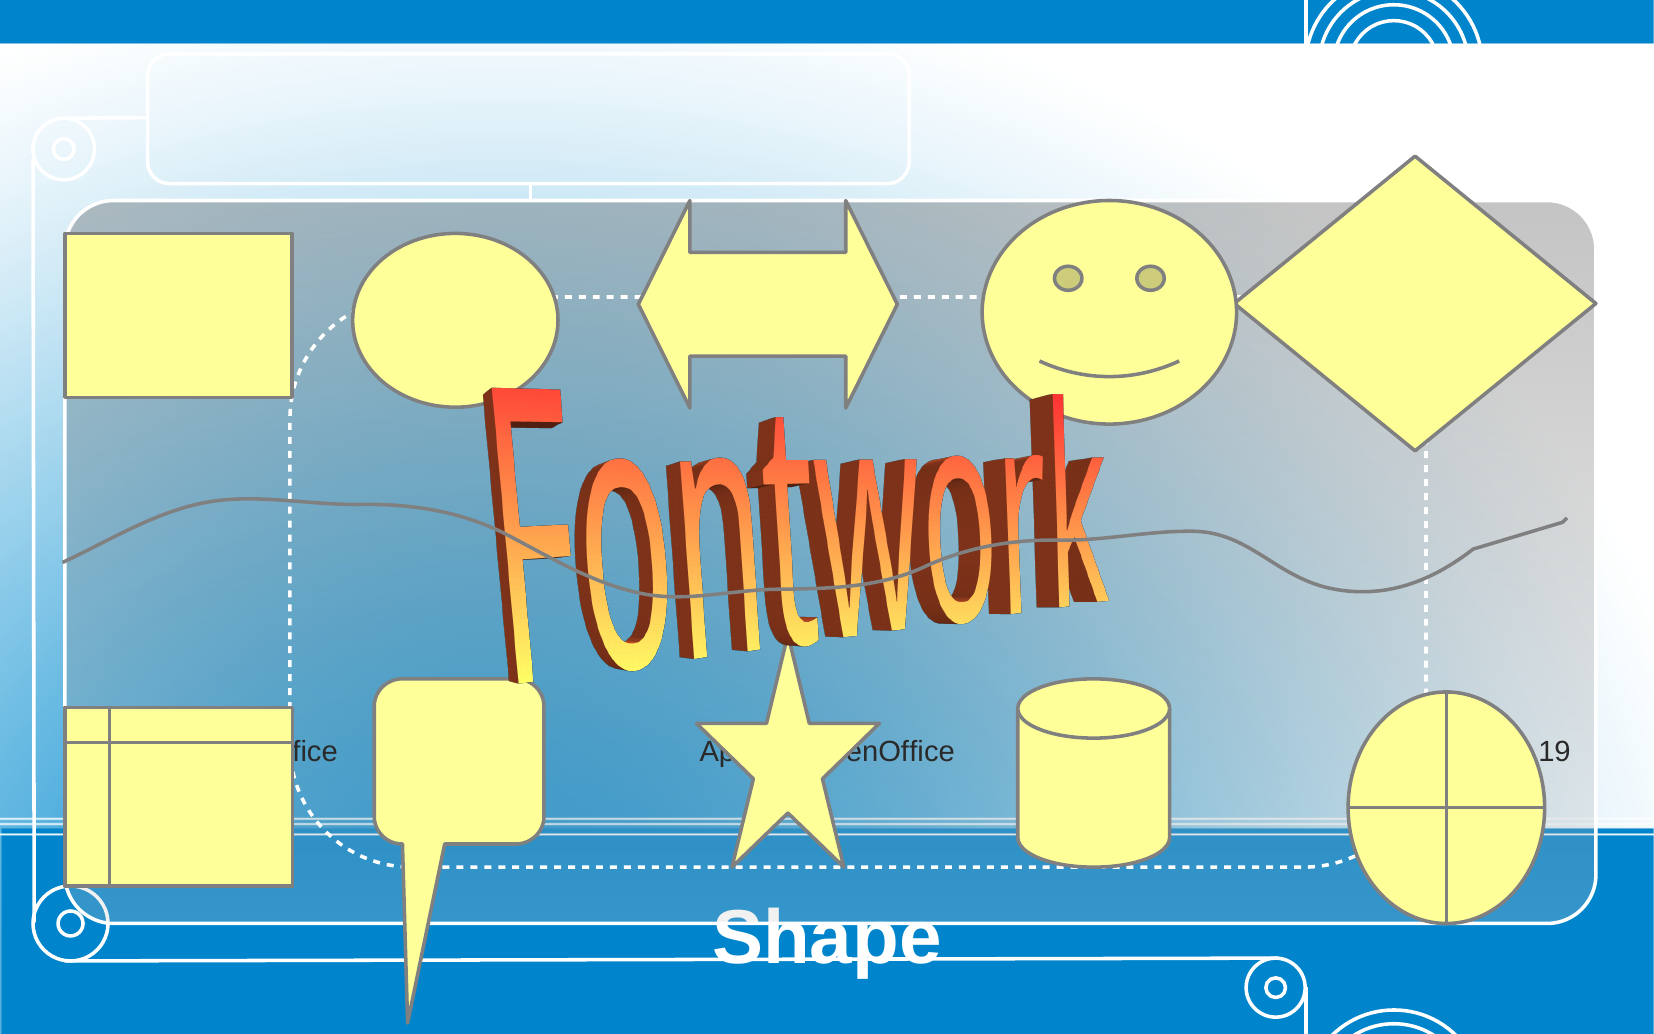

Fontwork
Apache OpenOffice
Apache OpenOffice
19
# Shape